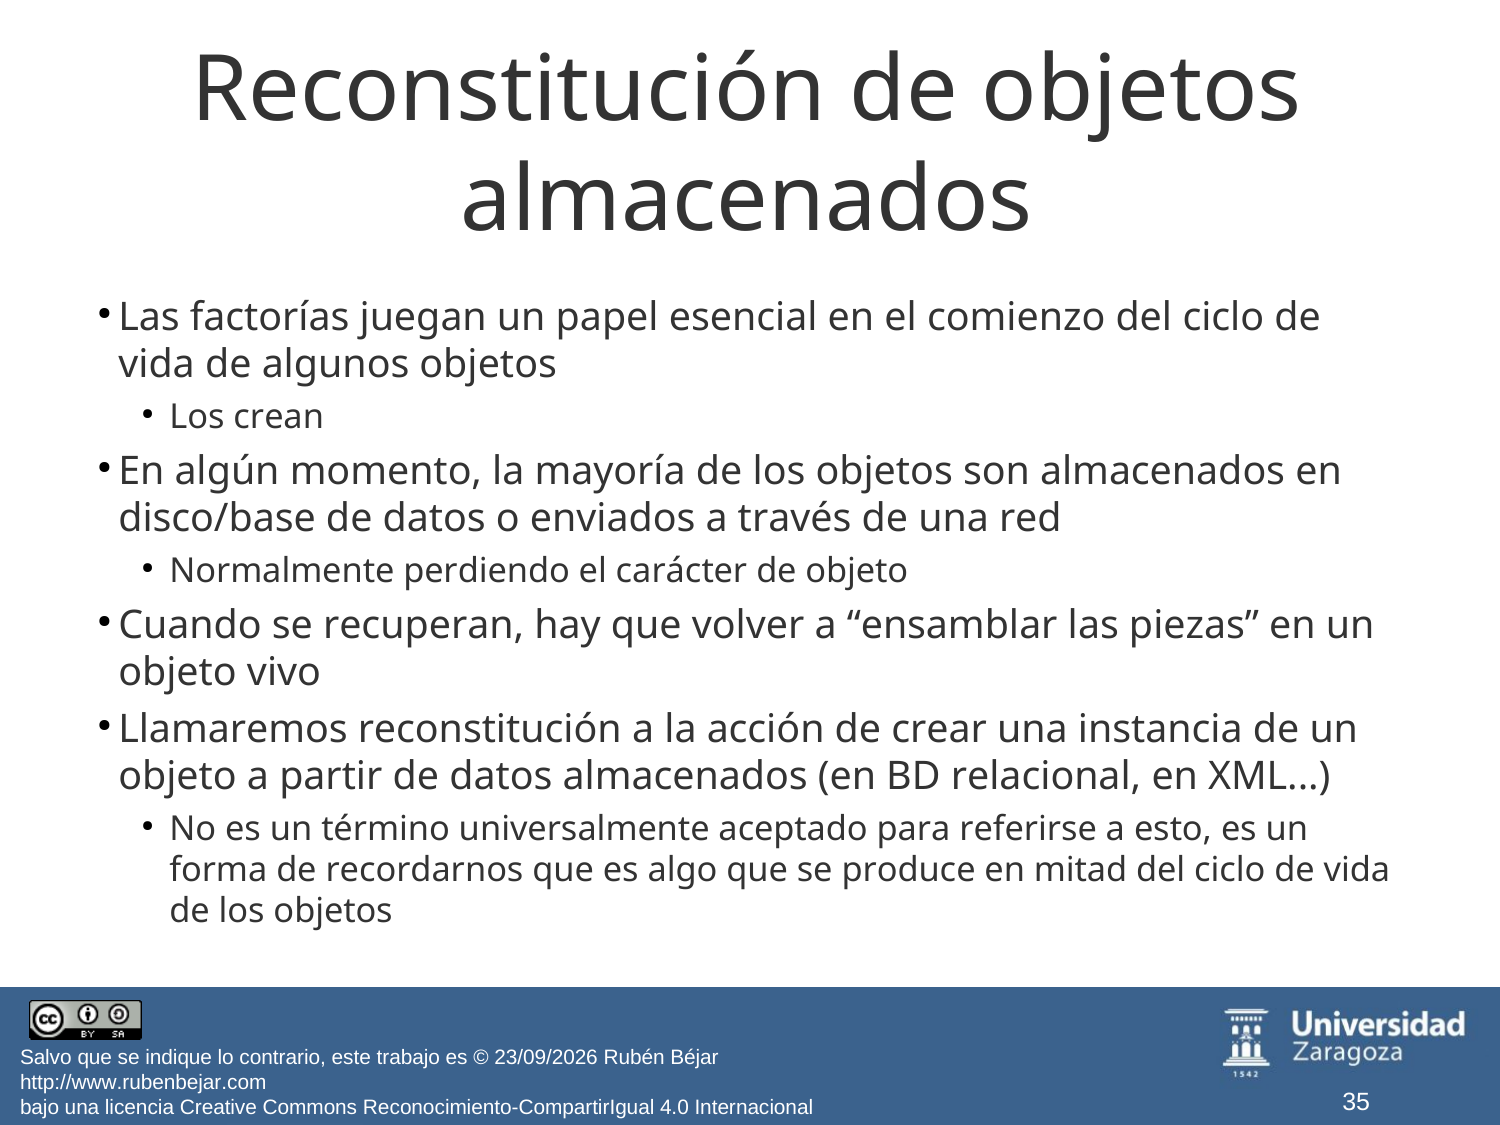

# Reconstitución de objetos almacenados
Las factorías juegan un papel esencial en el comienzo del ciclo de vida de algunos objetos
Los crean
En algún momento, la mayoría de los objetos son almacenados en disco/base de datos o enviados a través de una red
Normalmente perdiendo el carácter de objeto
Cuando se recuperan, hay que volver a “ensamblar las piezas” en un objeto vivo
Llamaremos reconstitución a la acción de crear una instancia de un objeto a partir de datos almacenados (en BD relacional, en XML...)
No es un término universalmente aceptado para referirse a esto, es un forma de recordarnos que es algo que se produce en mitad del ciclo de vida de los objetos